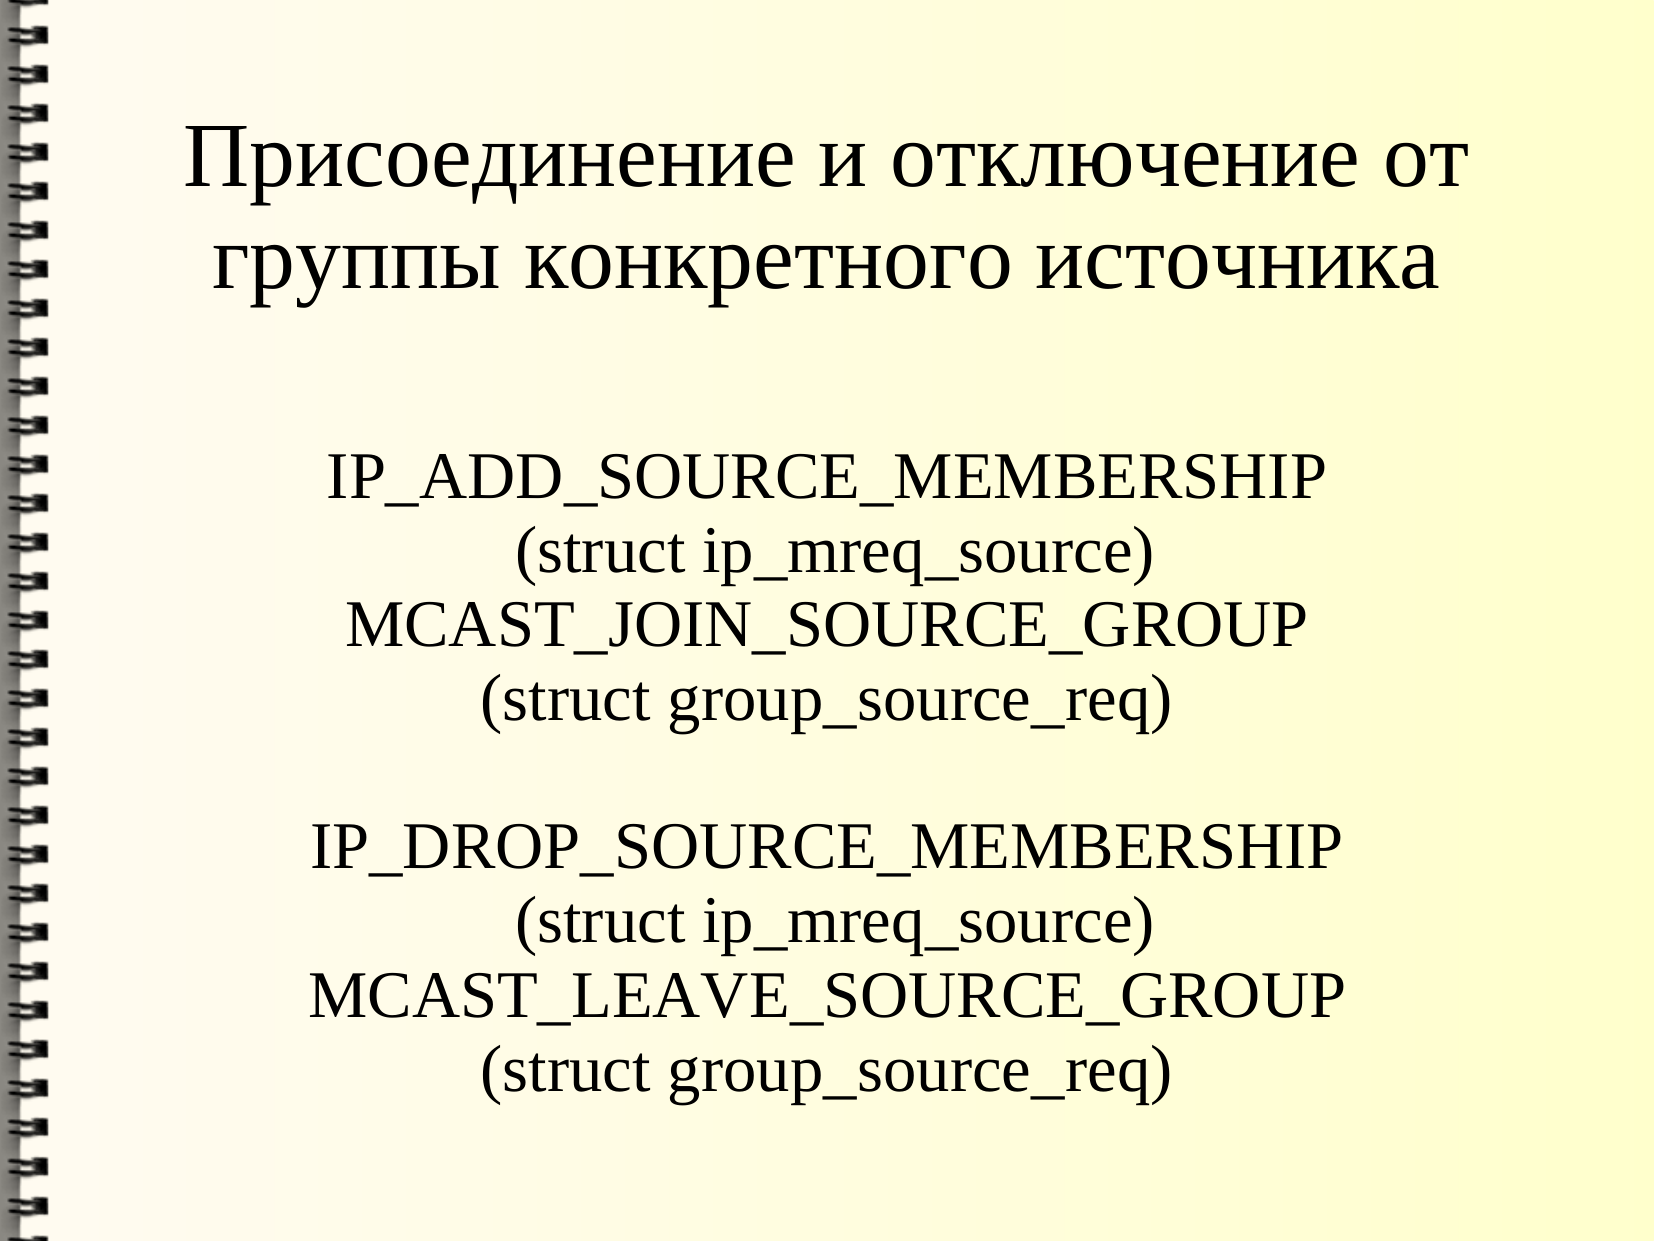

# Присоединение и отключение от группы конкретного источника
IP_ADD_SOURCE_MEMBERSHIP
 (struct ip_mreq_source)
MCAST_JOIN_SOURCE_GROUP
(struct group_source_req)
IP_DROP_SOURCE_MEMBERSHIP
 (struct ip_mreq_source)
MCAST_LEAVE_SOURCE_GROUP
(struct group_source_req)